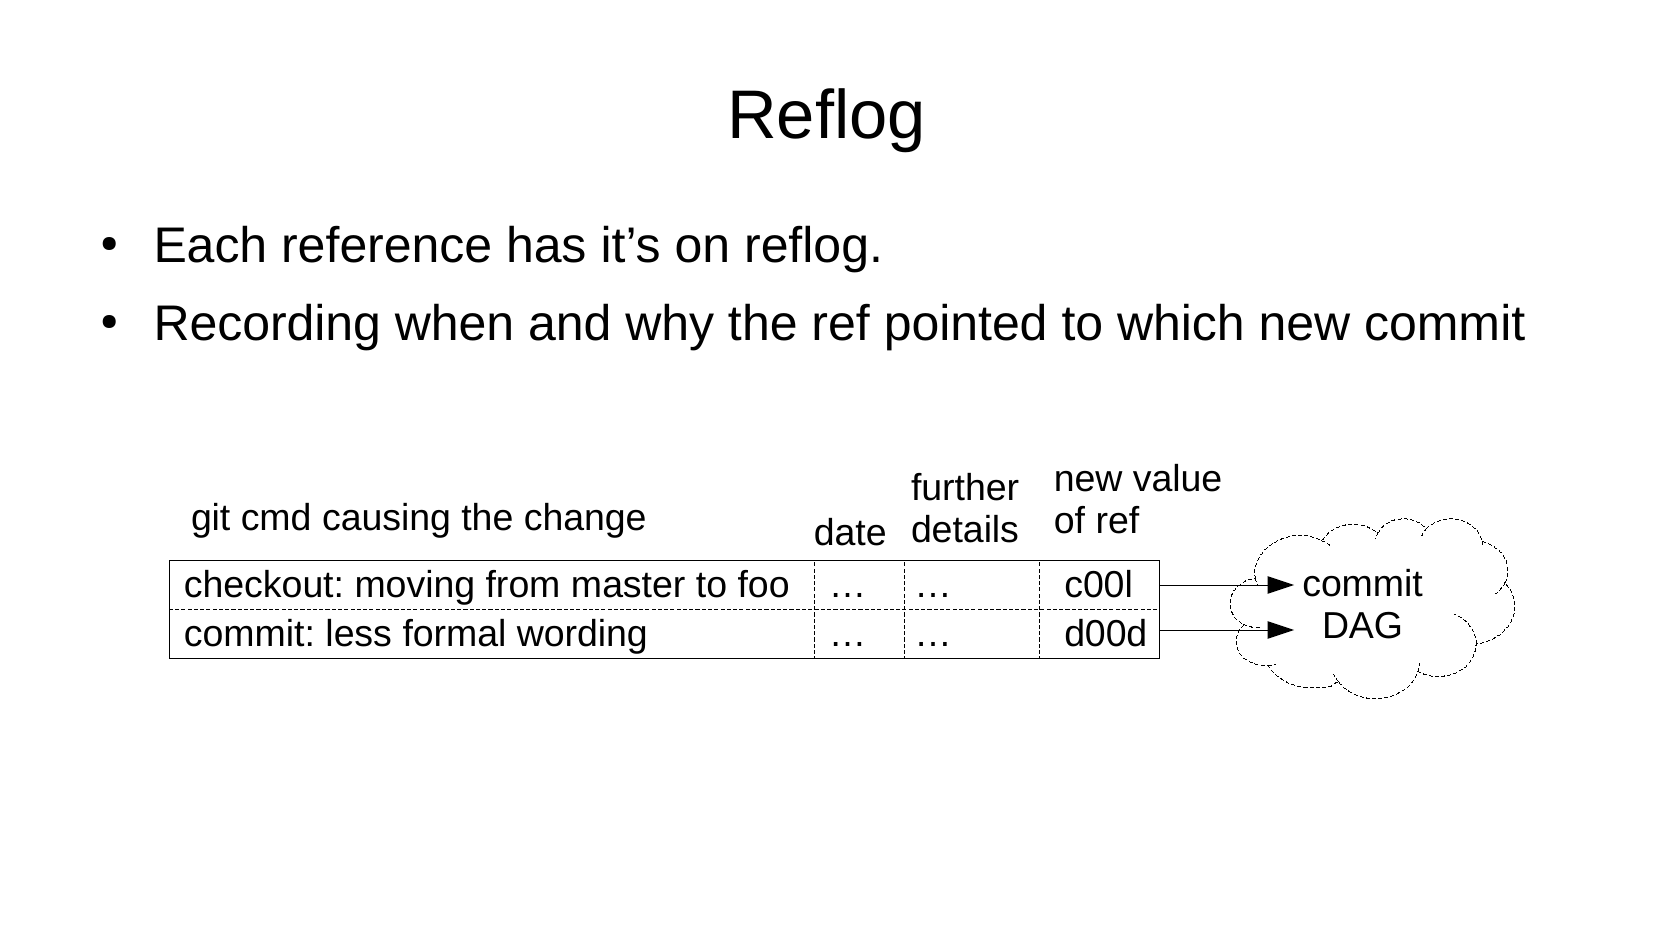

# Reflog
Each reference has it’s on reflog.
Recording when and why the ref pointed to which new commit
new value
of ref
further
details
git cmd causing the change
date
commit
DAG
… 	 …		 c00l
checkout: moving from master to foo
commit: less formal wording
… 	 …		 d00d